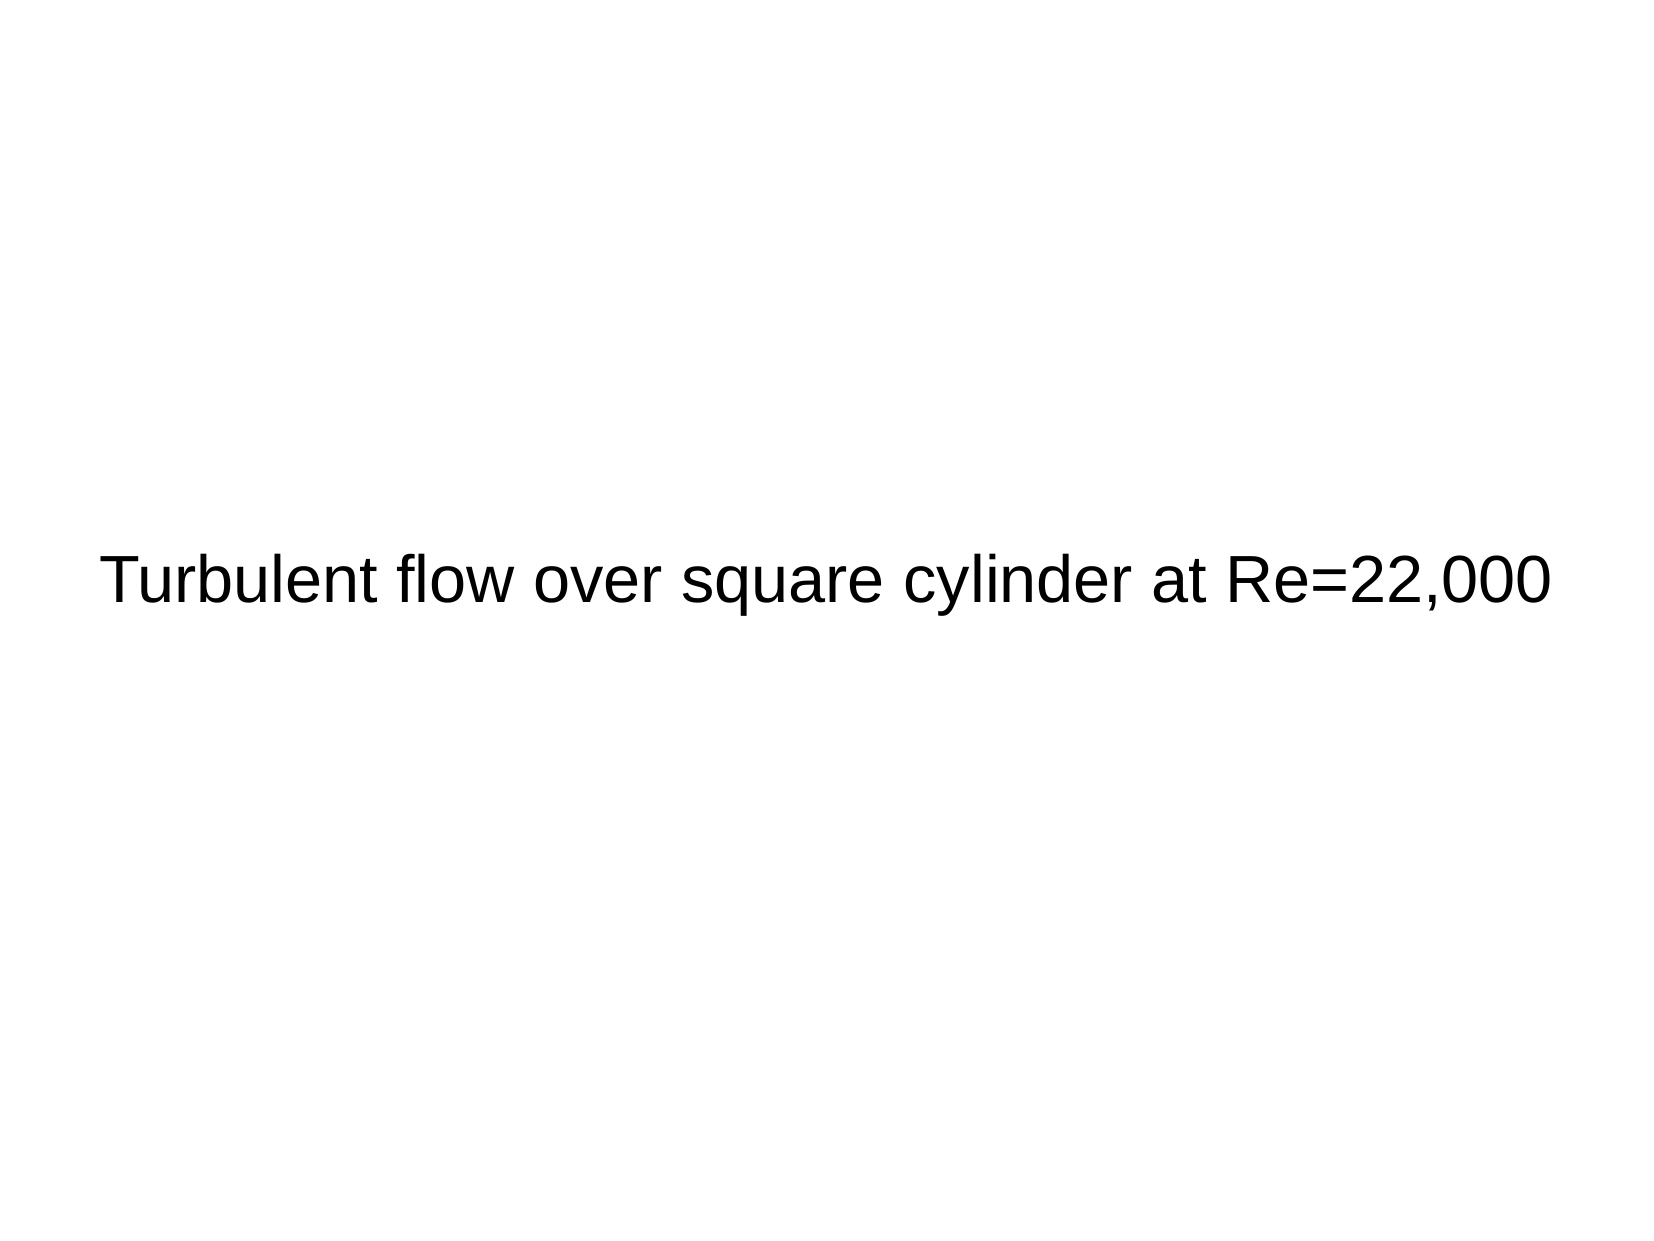

# Turbulent flow over square cylinder at Re=22,000